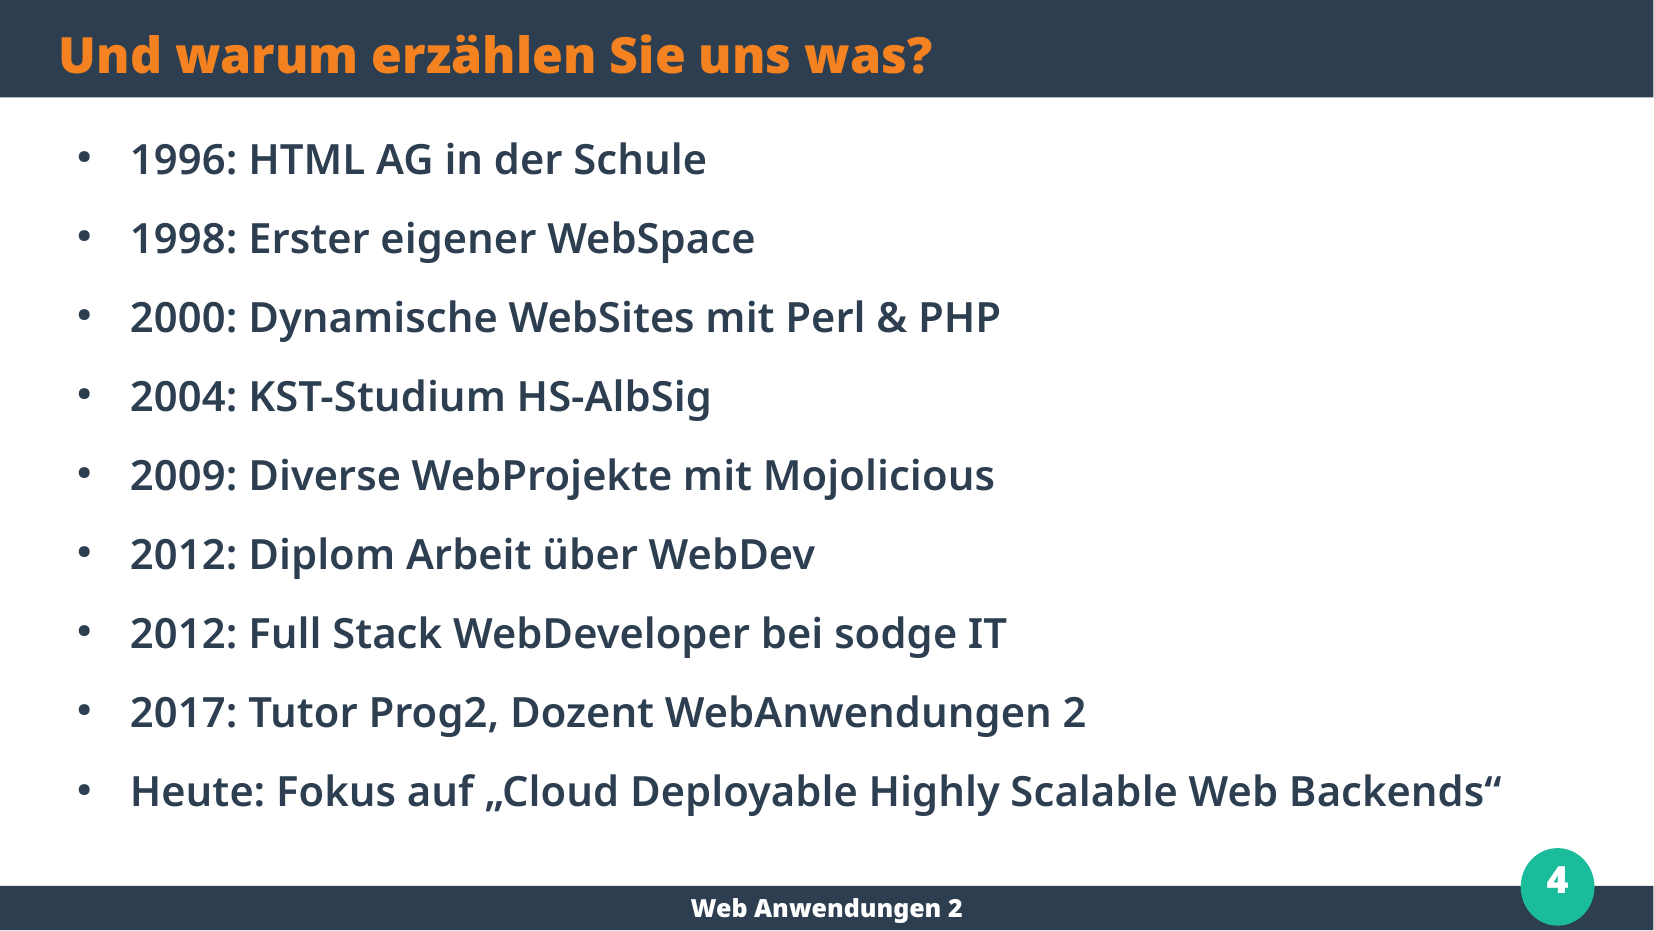

# Und warum erzählen Sie uns was?
1996: HTML AG in der Schule
1998: Erster eigener WebSpace
2000: Dynamische WebSites mit Perl & PHP
2004: KST-Studium HS-AlbSig
2009: Diverse WebProjekte mit Mojolicious
2012: Diplom Arbeit über WebDev
2012: Full Stack WebDeveloper bei sodge IT
2017: Tutor Prog2, Dozent WebAnwendungen 2
Heute: Fokus auf „Cloud Deployable Highly Scalable Web Backends“
4